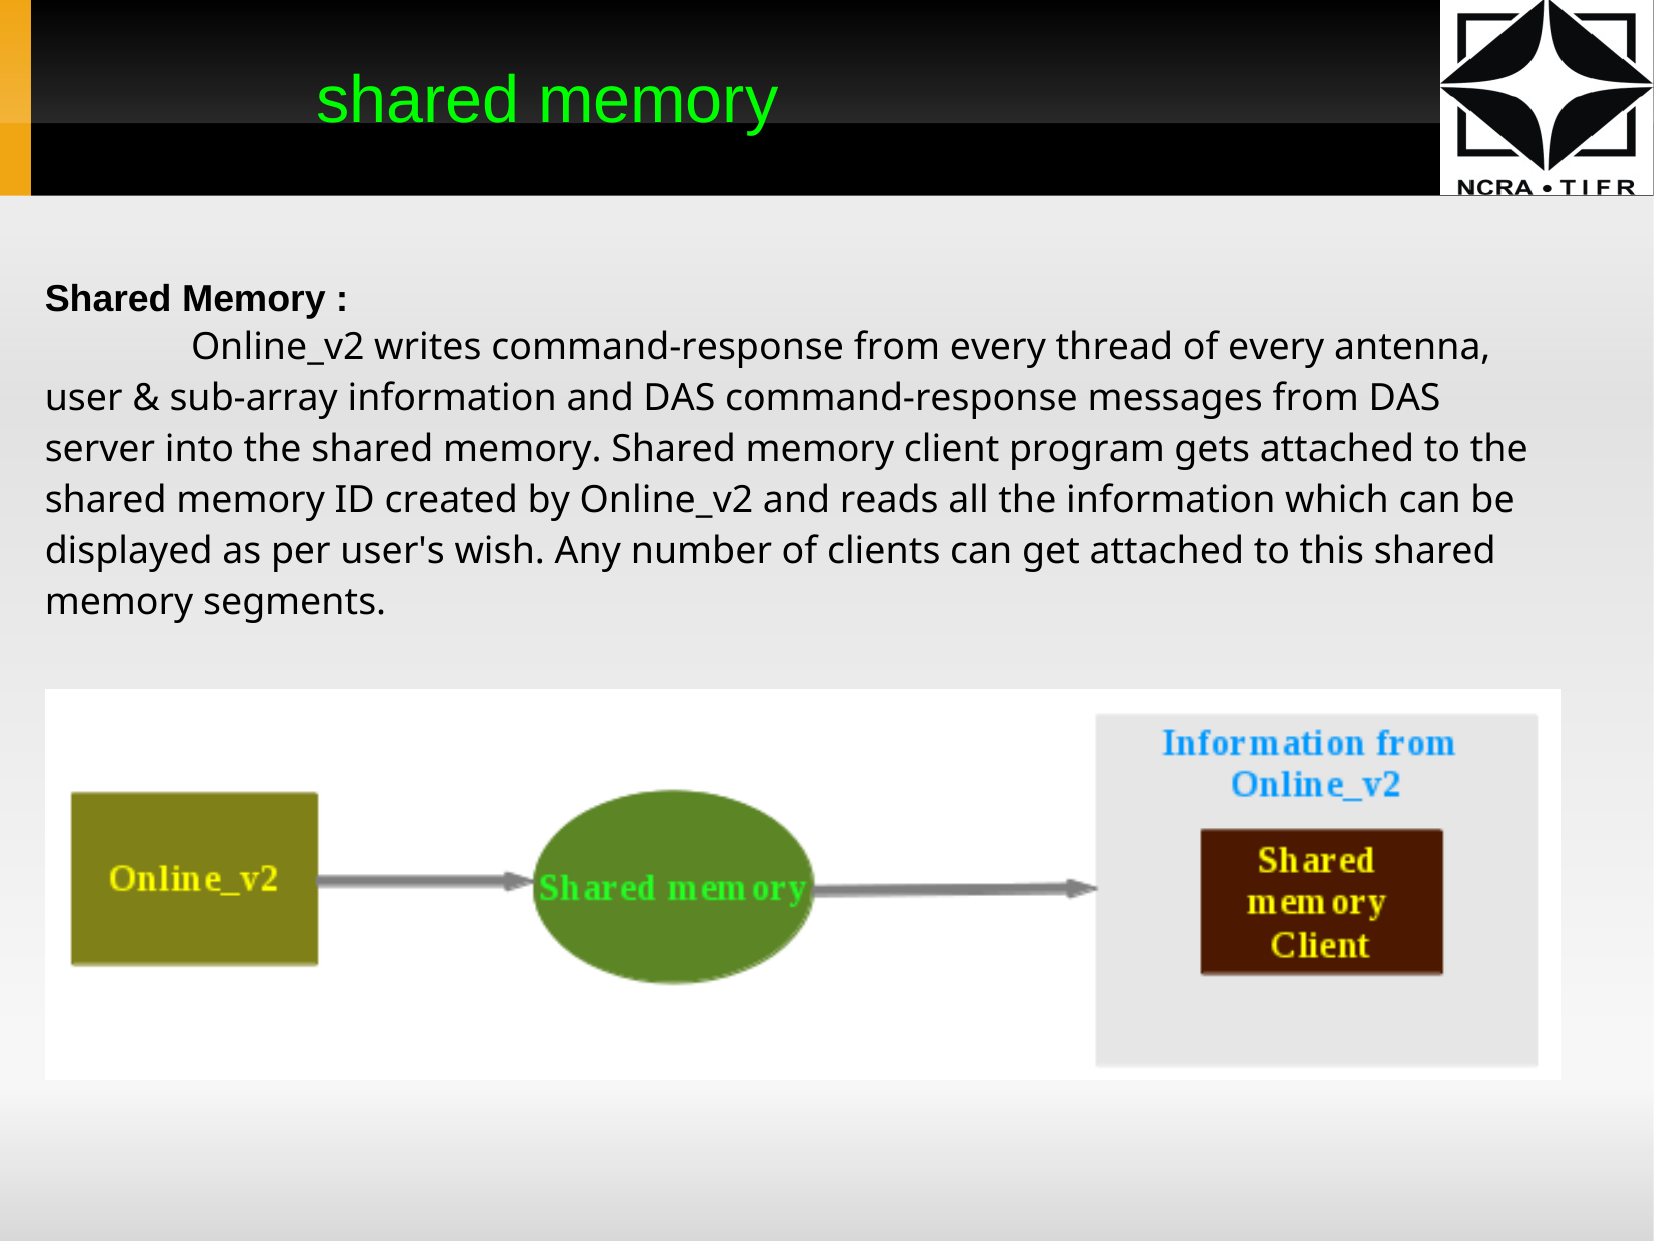

shared memory
Shared Memory :
 Online_v2 writes command-response from every thread of every antenna, user & sub-array information and DAS command-response messages from DAS server into the shared memory. Shared memory client program gets attached to the shared memory ID created by Online_v2 and reads all the information which can be displayed as per user's wish. Any number of clients can get attached to this shared memory segments.